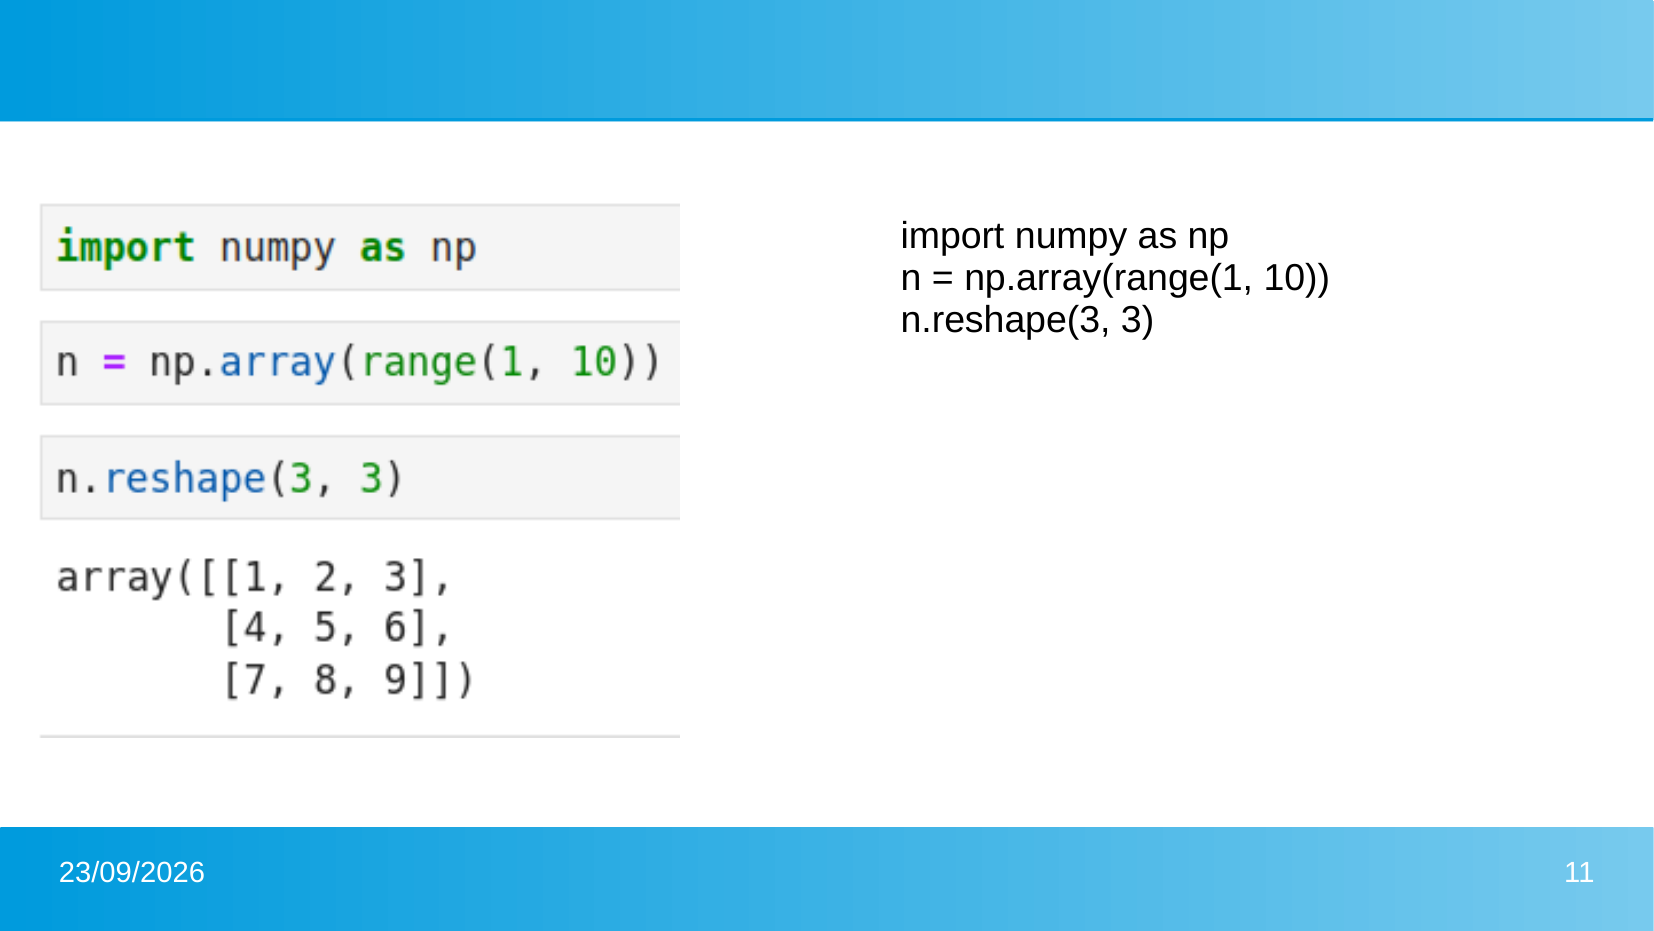

import numpy as np
n = np.array(range(1, 10))
n.reshape(3, 3)
11